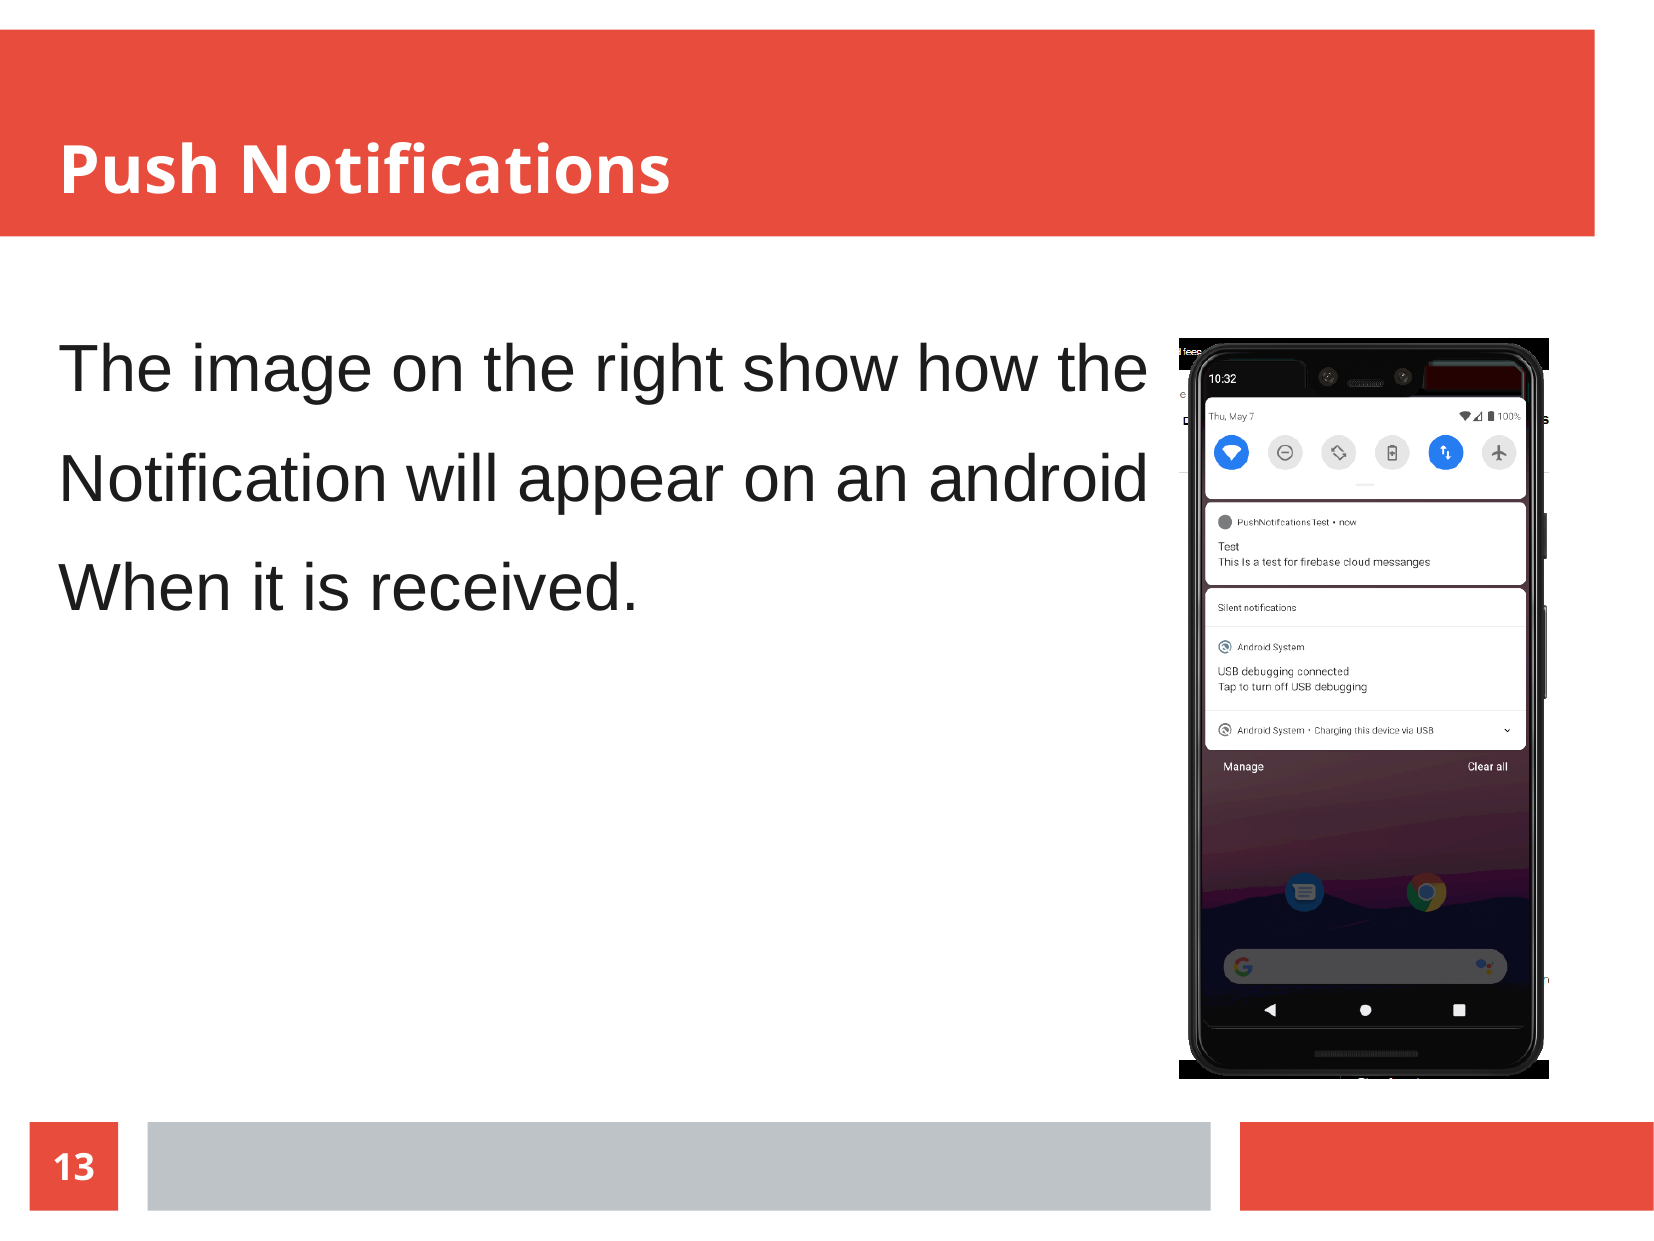

# Push Notifications
The image on the right show how the
Notification will appear on an android
When it is received.